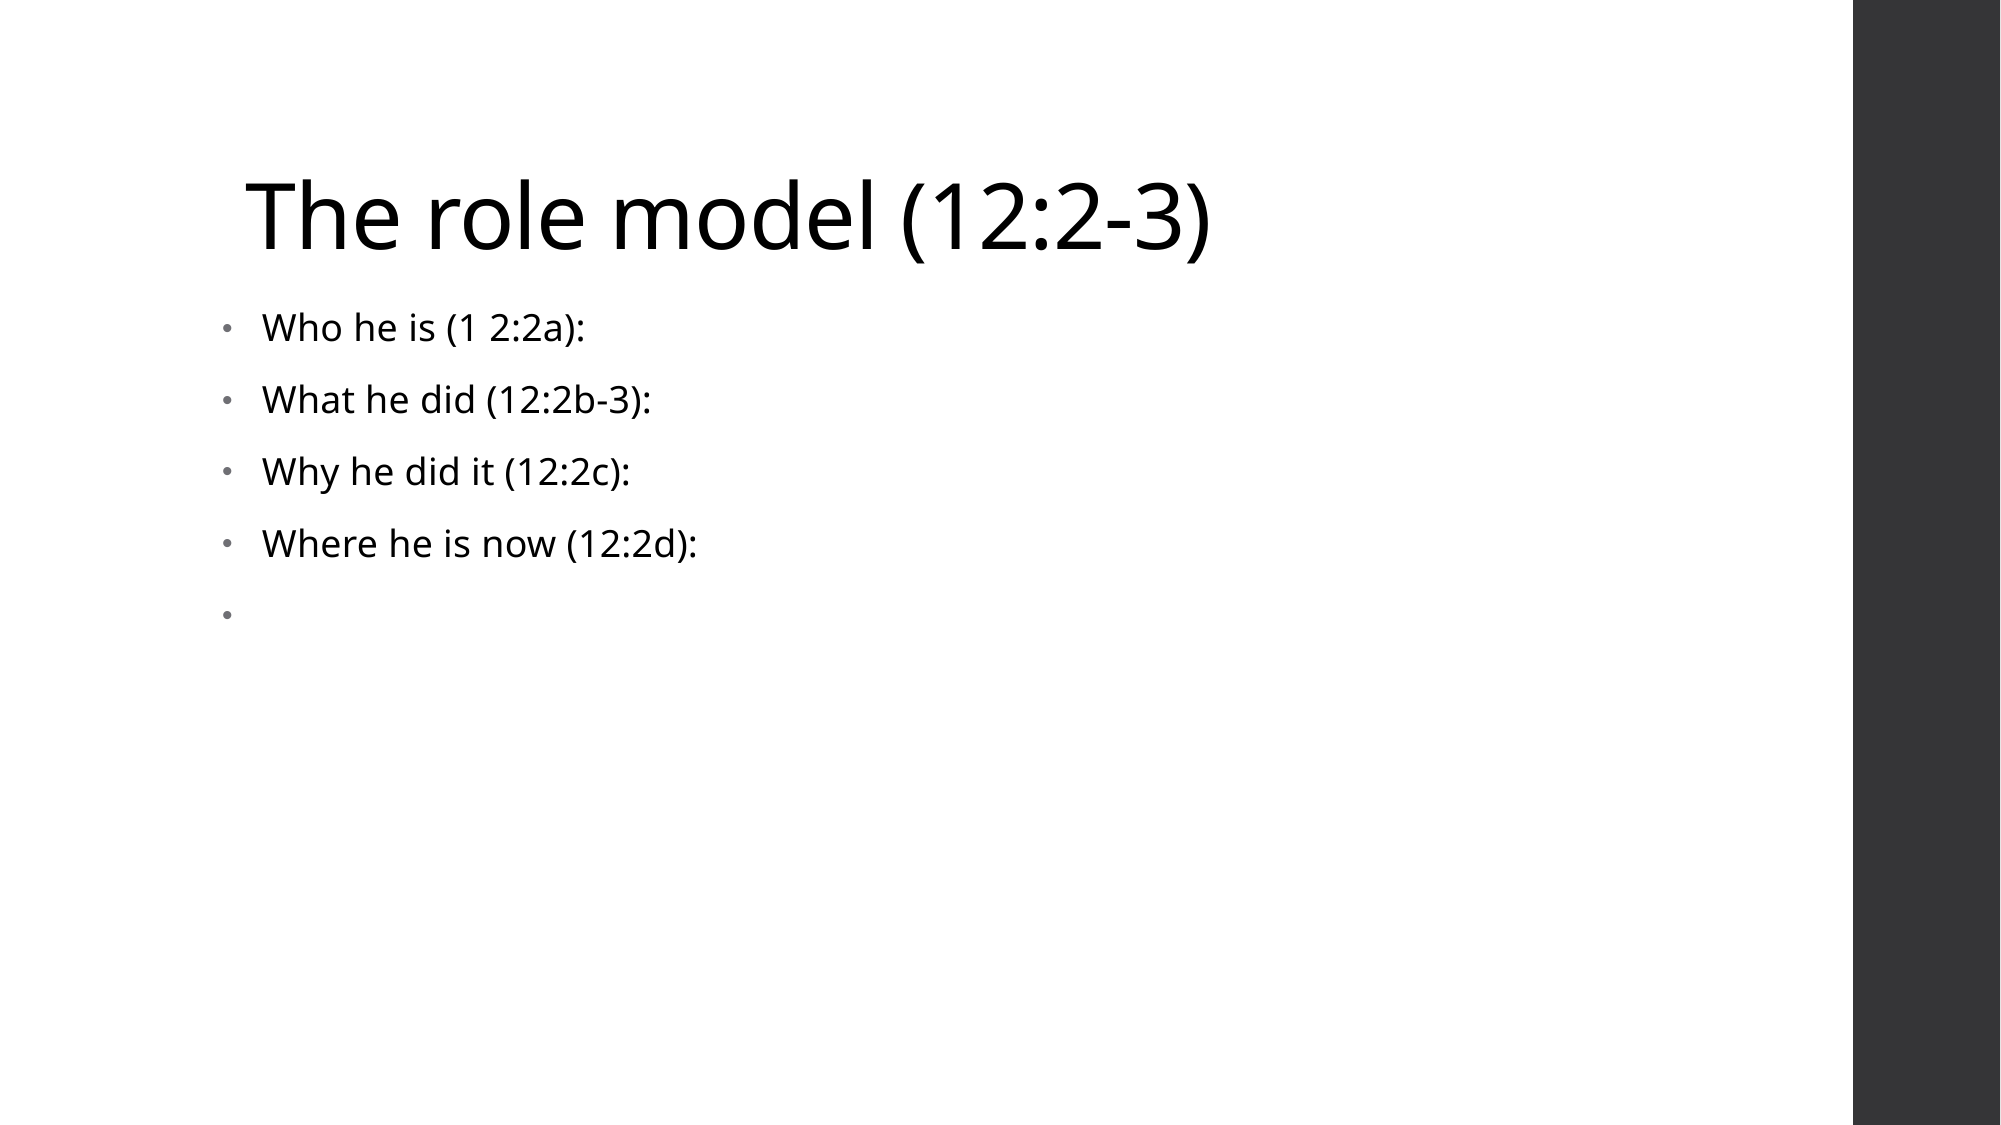

# The role model (12:2-3)
 Who he is (1 2:2a):
 What he did (12:2b-3):
 Why he did it (12:2c):
 Where he is now (12:2d):